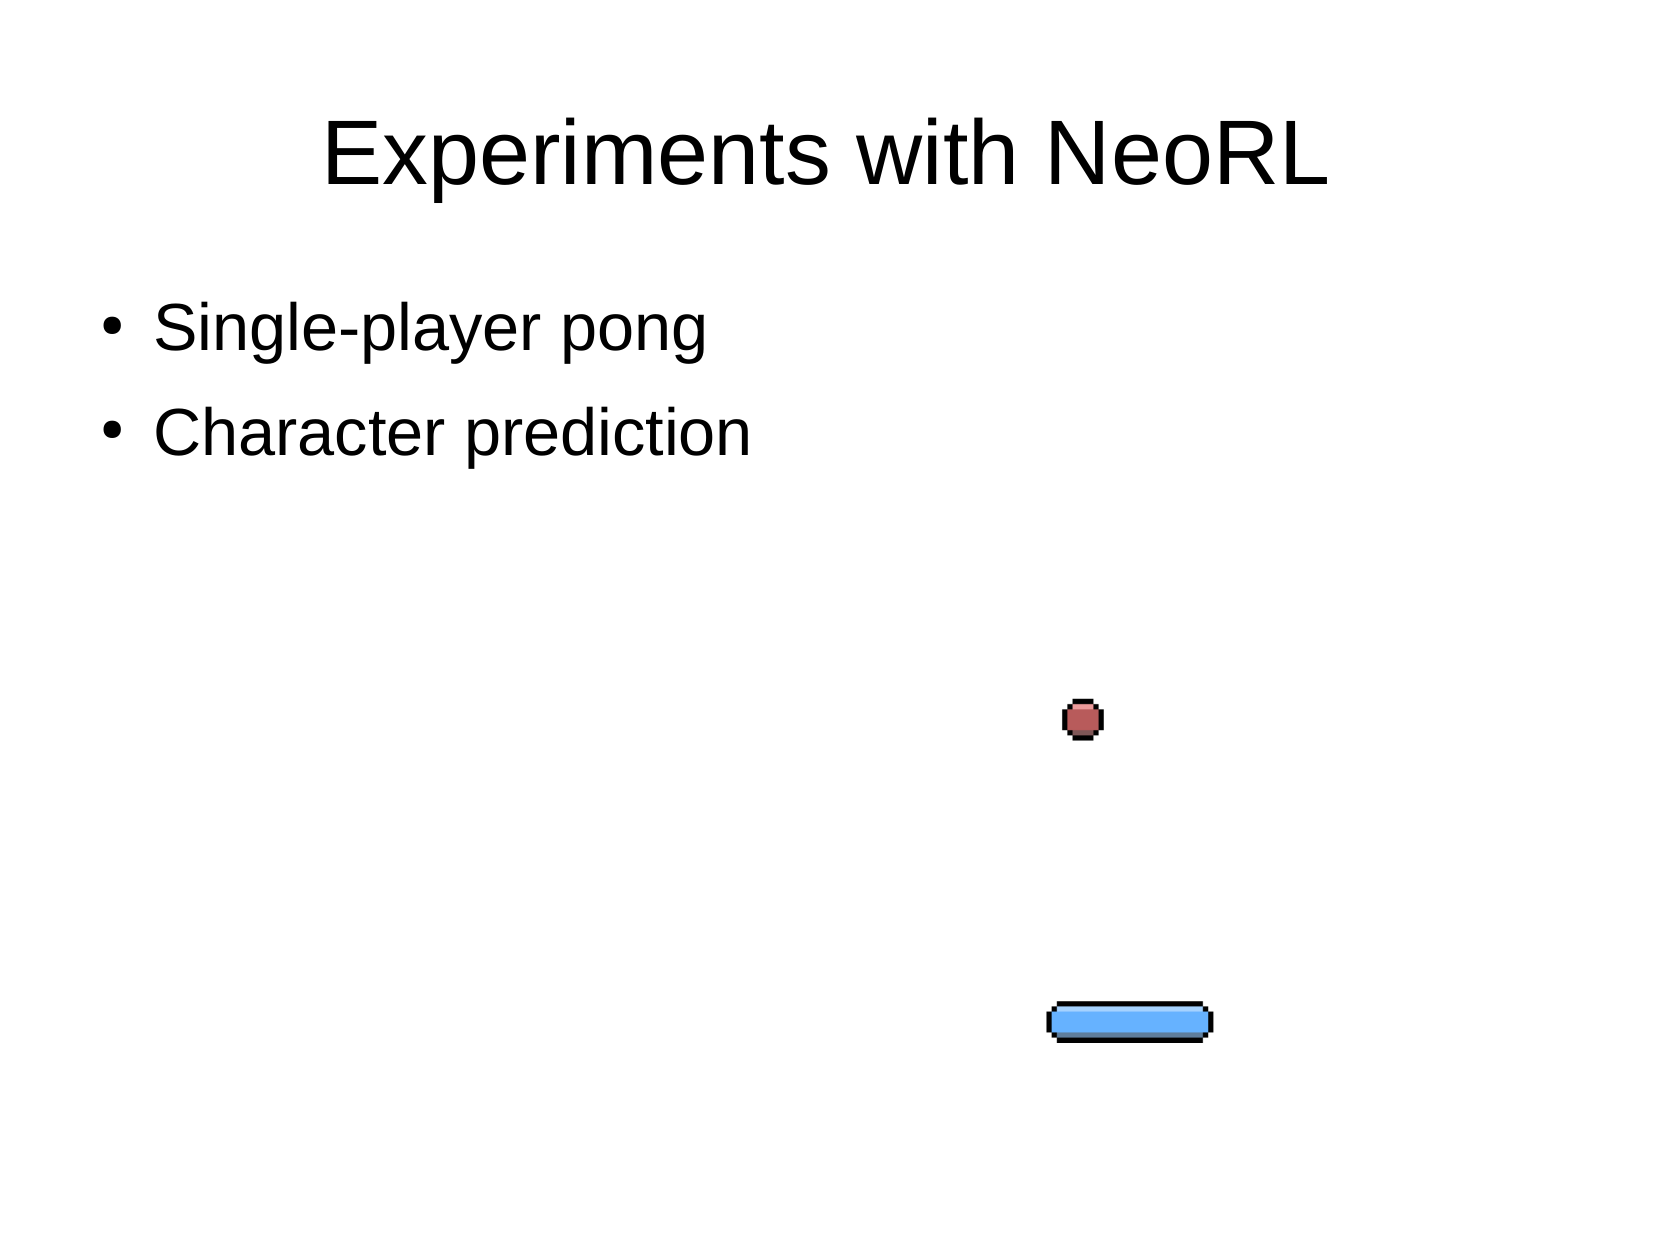

# Experiments with NeoRL
Single-player pong
Character prediction